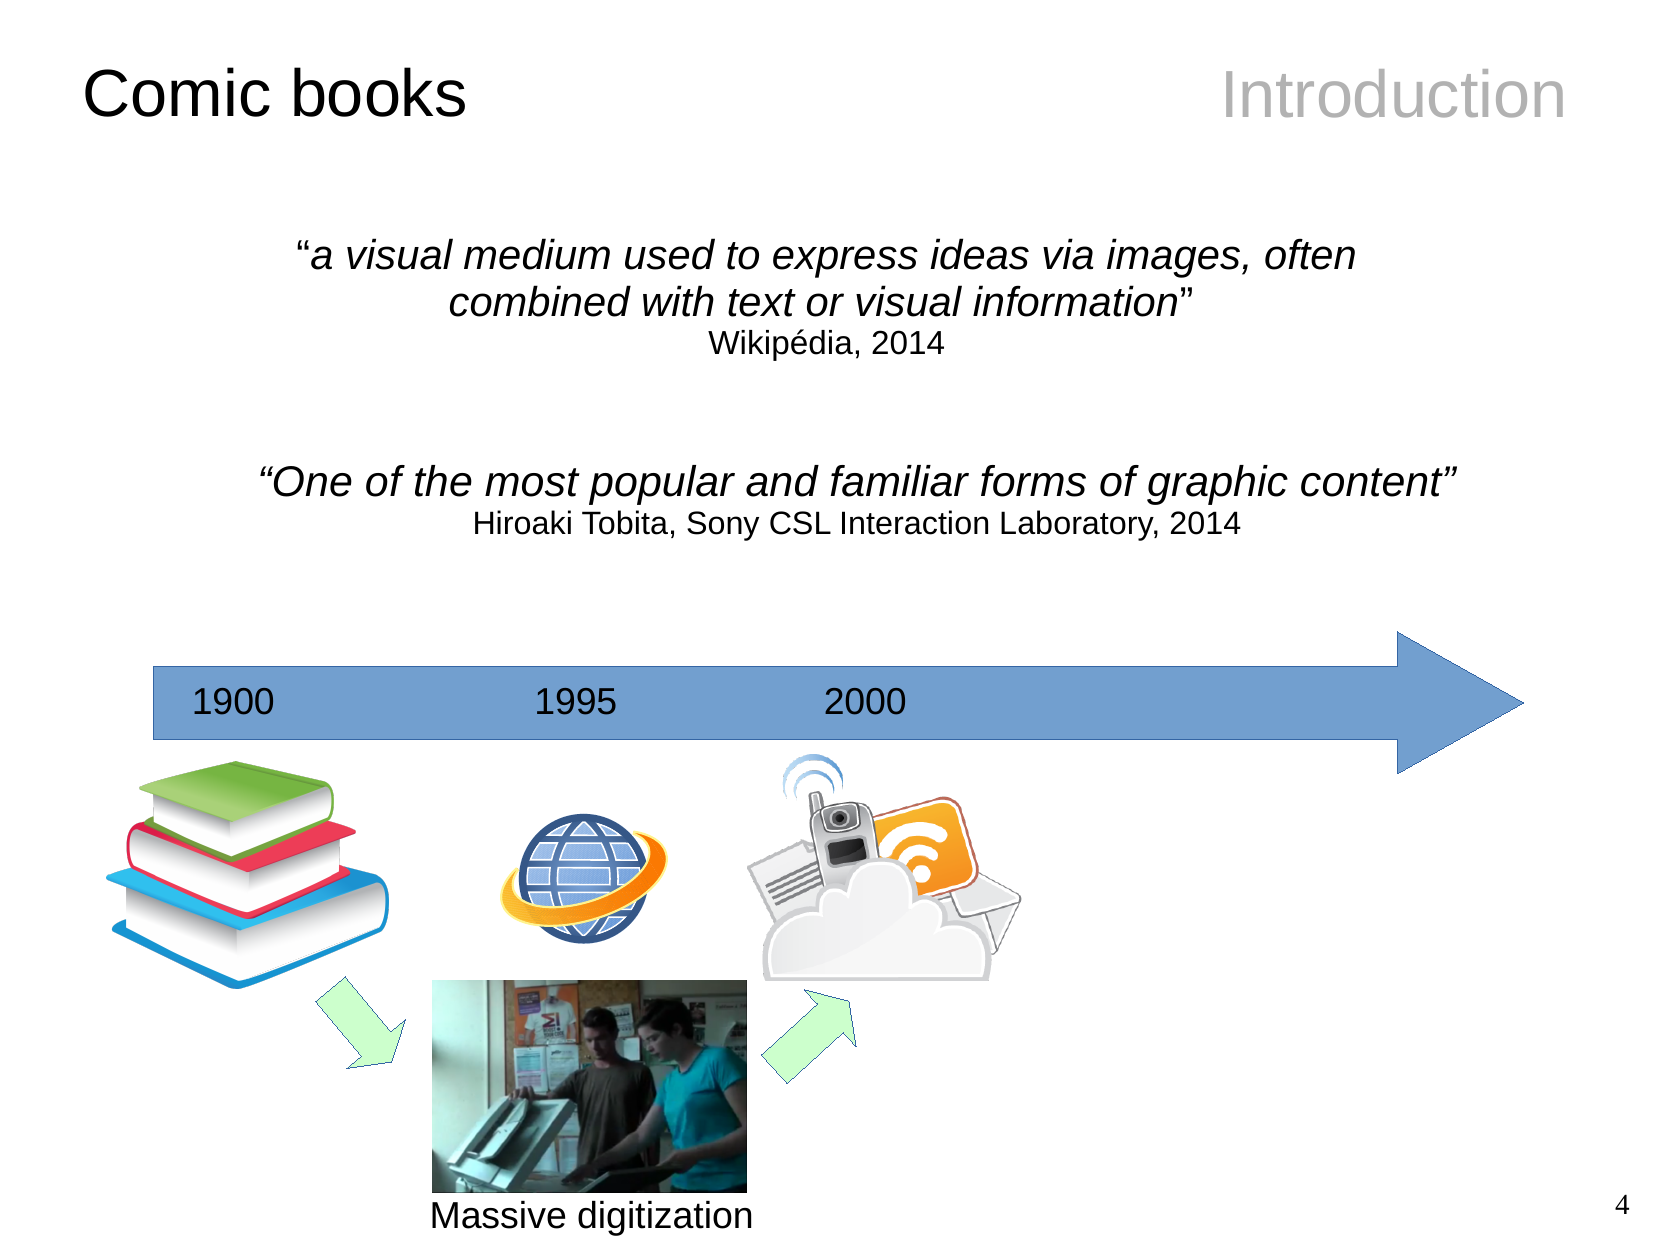

# Comic books
“One of the most popular and familiar forms of graphic content”
Hiroaki Tobita, Sony CSL Interaction Laboratory, 2014
“a visual medium used to express ideas via images, often combined with text or visual information”
Wikipédia, 2014
Problematic
	COMICS
	- Fast evolution
	- Massive digitization
	- Digital images contain poor information (pixel position + colour)
	- Need human-readable description to be searched and retrieved by humans
	- but...
	- Cost is to high if done by hand
	SOLUTION: COMPUTER SCIENTISTS
	- Provide methods for generating automatic description of digital images
	SIENTIFIC ISSUES RELATED TO COMICS
	- Locate and identify image content → low level description
	- Understand image content to produce →high level description
1900
1995
2000
Massive digitization
4
Koichi
	- What would be the impact of this research on people daily life?
	- Introduce comics entities and relationship, panel/balloon/text/characters category and usage/relationship (what is/do we call panel (separated only), text (speech only), comic characters () )
	- Define the studied domain limits (our focus) within the whole comics world